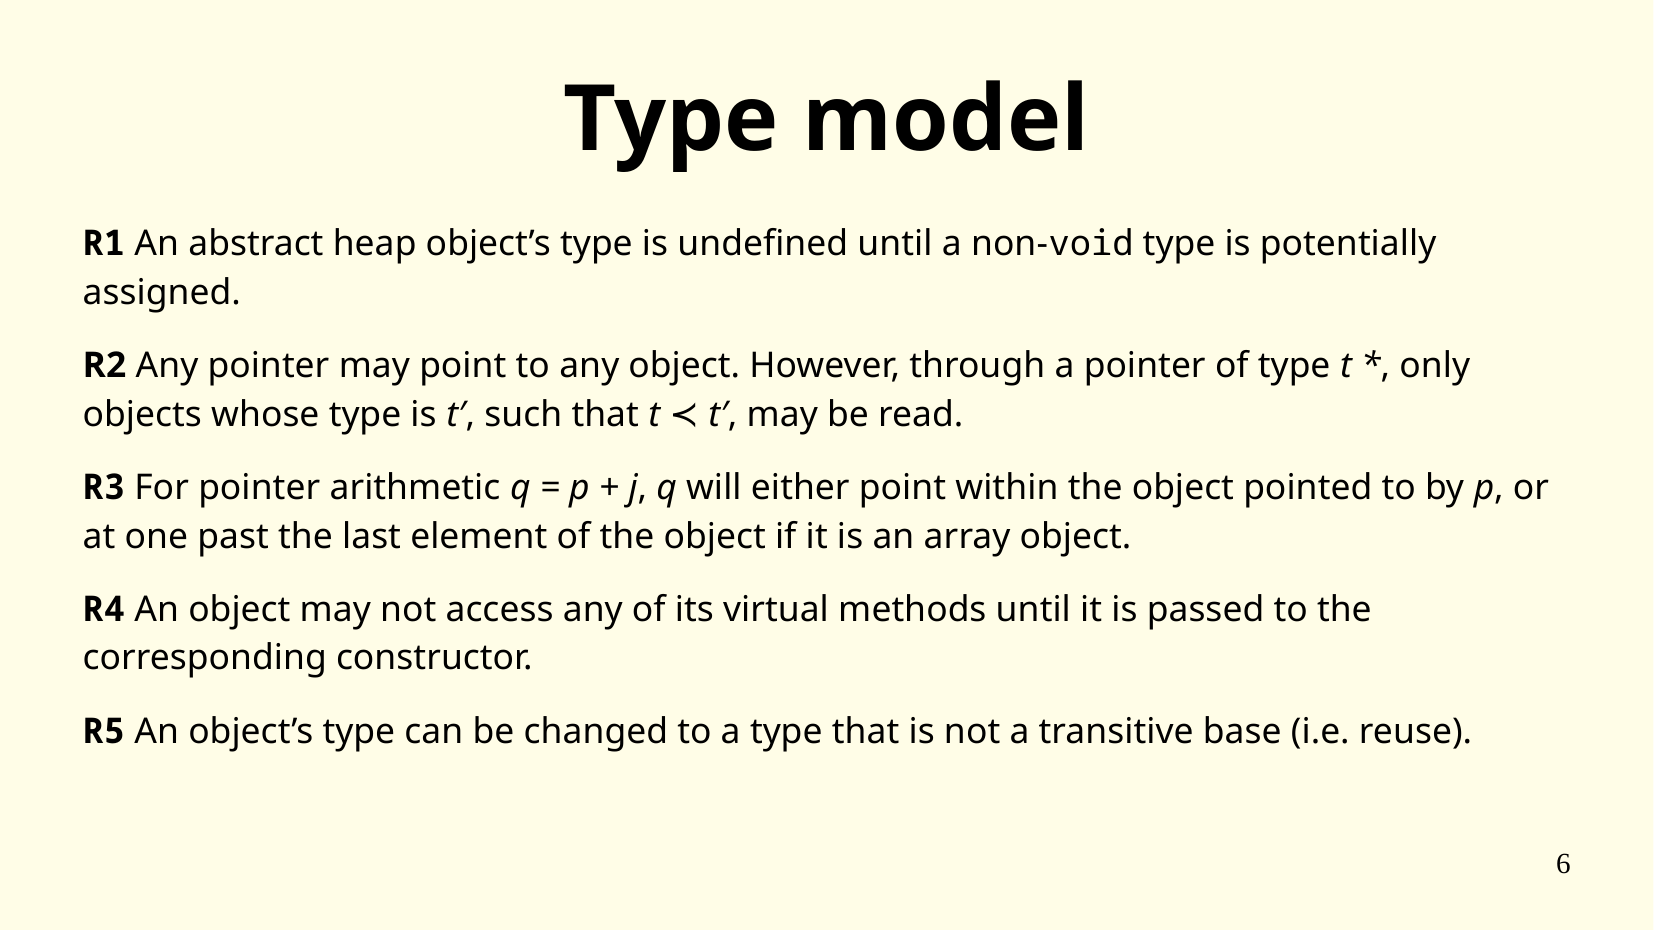

# Type model
R1 An abstract heap object’s type is undefined until a non-void type is potentially assigned.
R2 Any pointer may point to any object. However, through a pointer of type t *, only objects whose type is t′, such that t ≺ t′, may be read.
R3 For pointer arithmetic q = p + j, q will either point within the object pointed to by p, or at one past the last element of the object if it is an array object.
R4 An object may not access any of its virtual methods until it is passed to the corresponding constructor.
R5 An object’s type can be changed to a type that is not a transitive base (i.e. reuse).
6